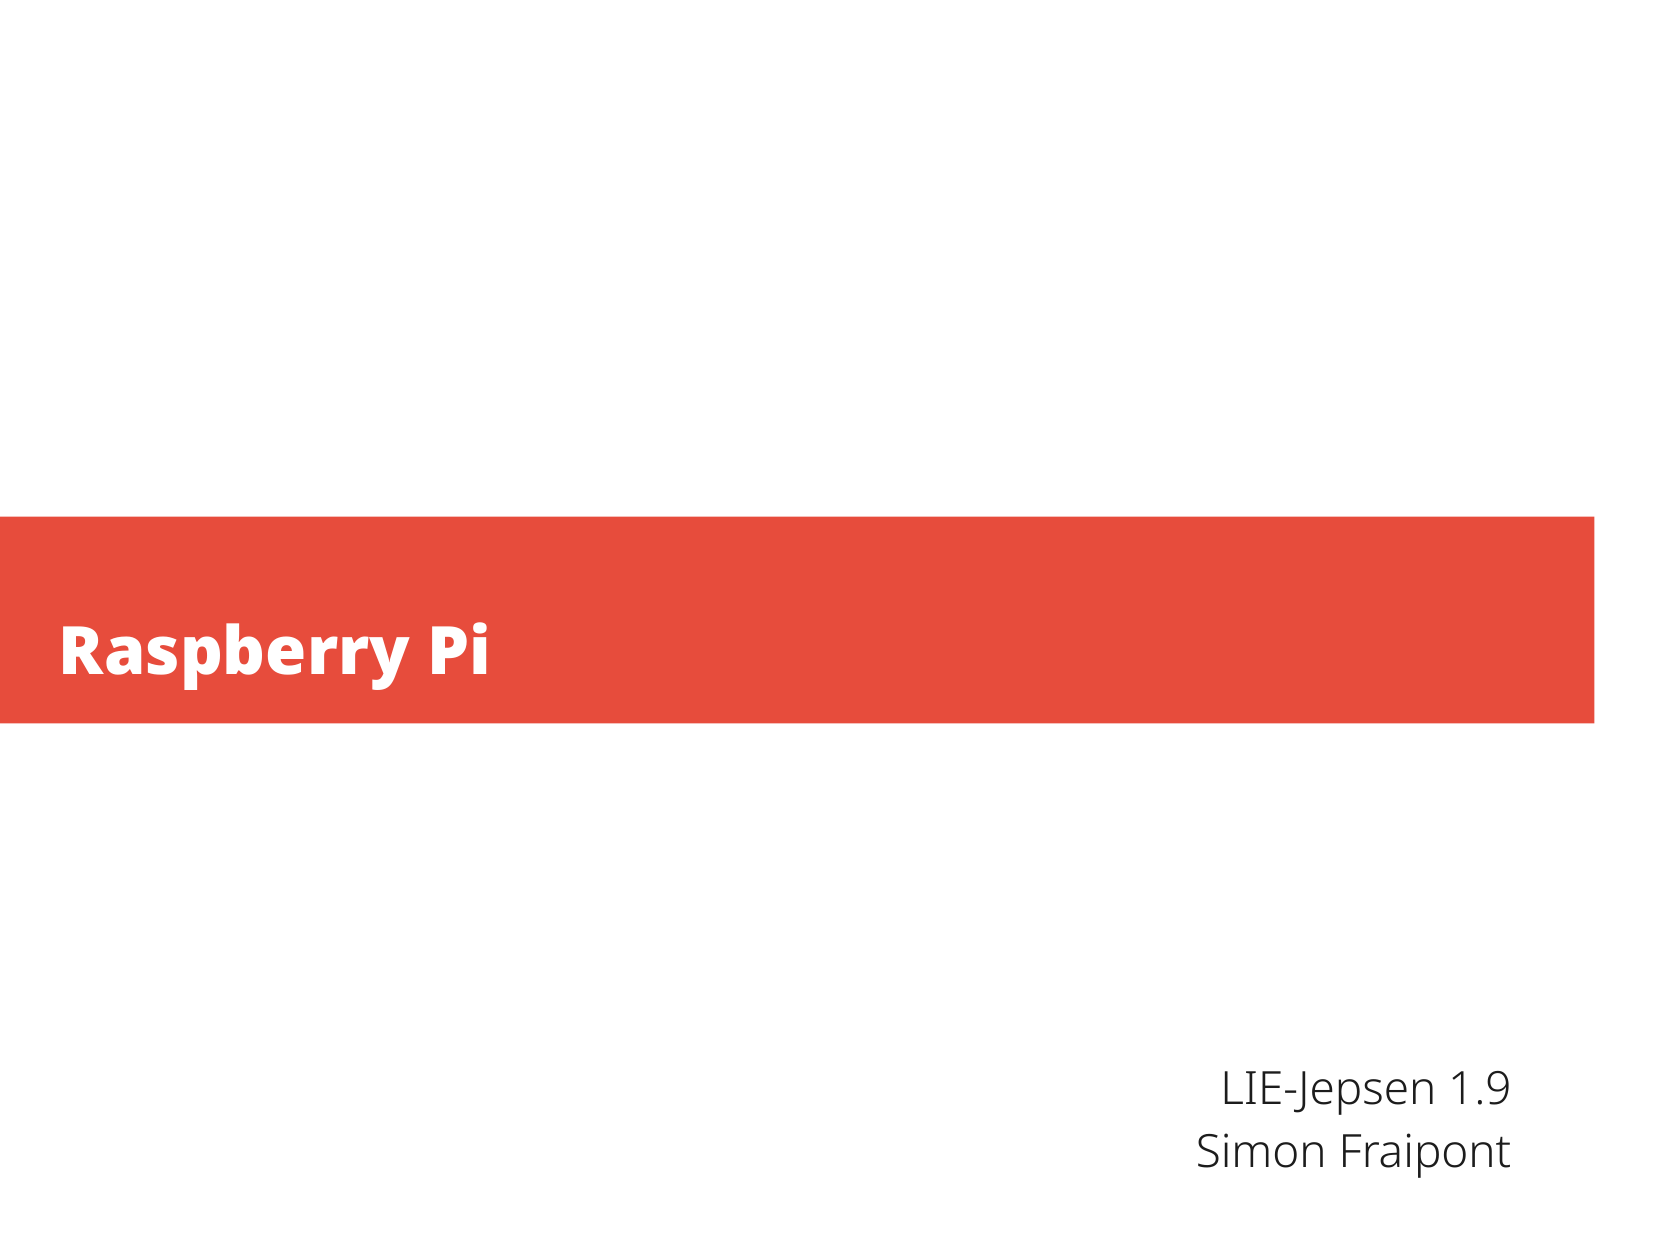

# Raspberry Pi
															LIE-Jepsen 1.9
															Simon Fraipont